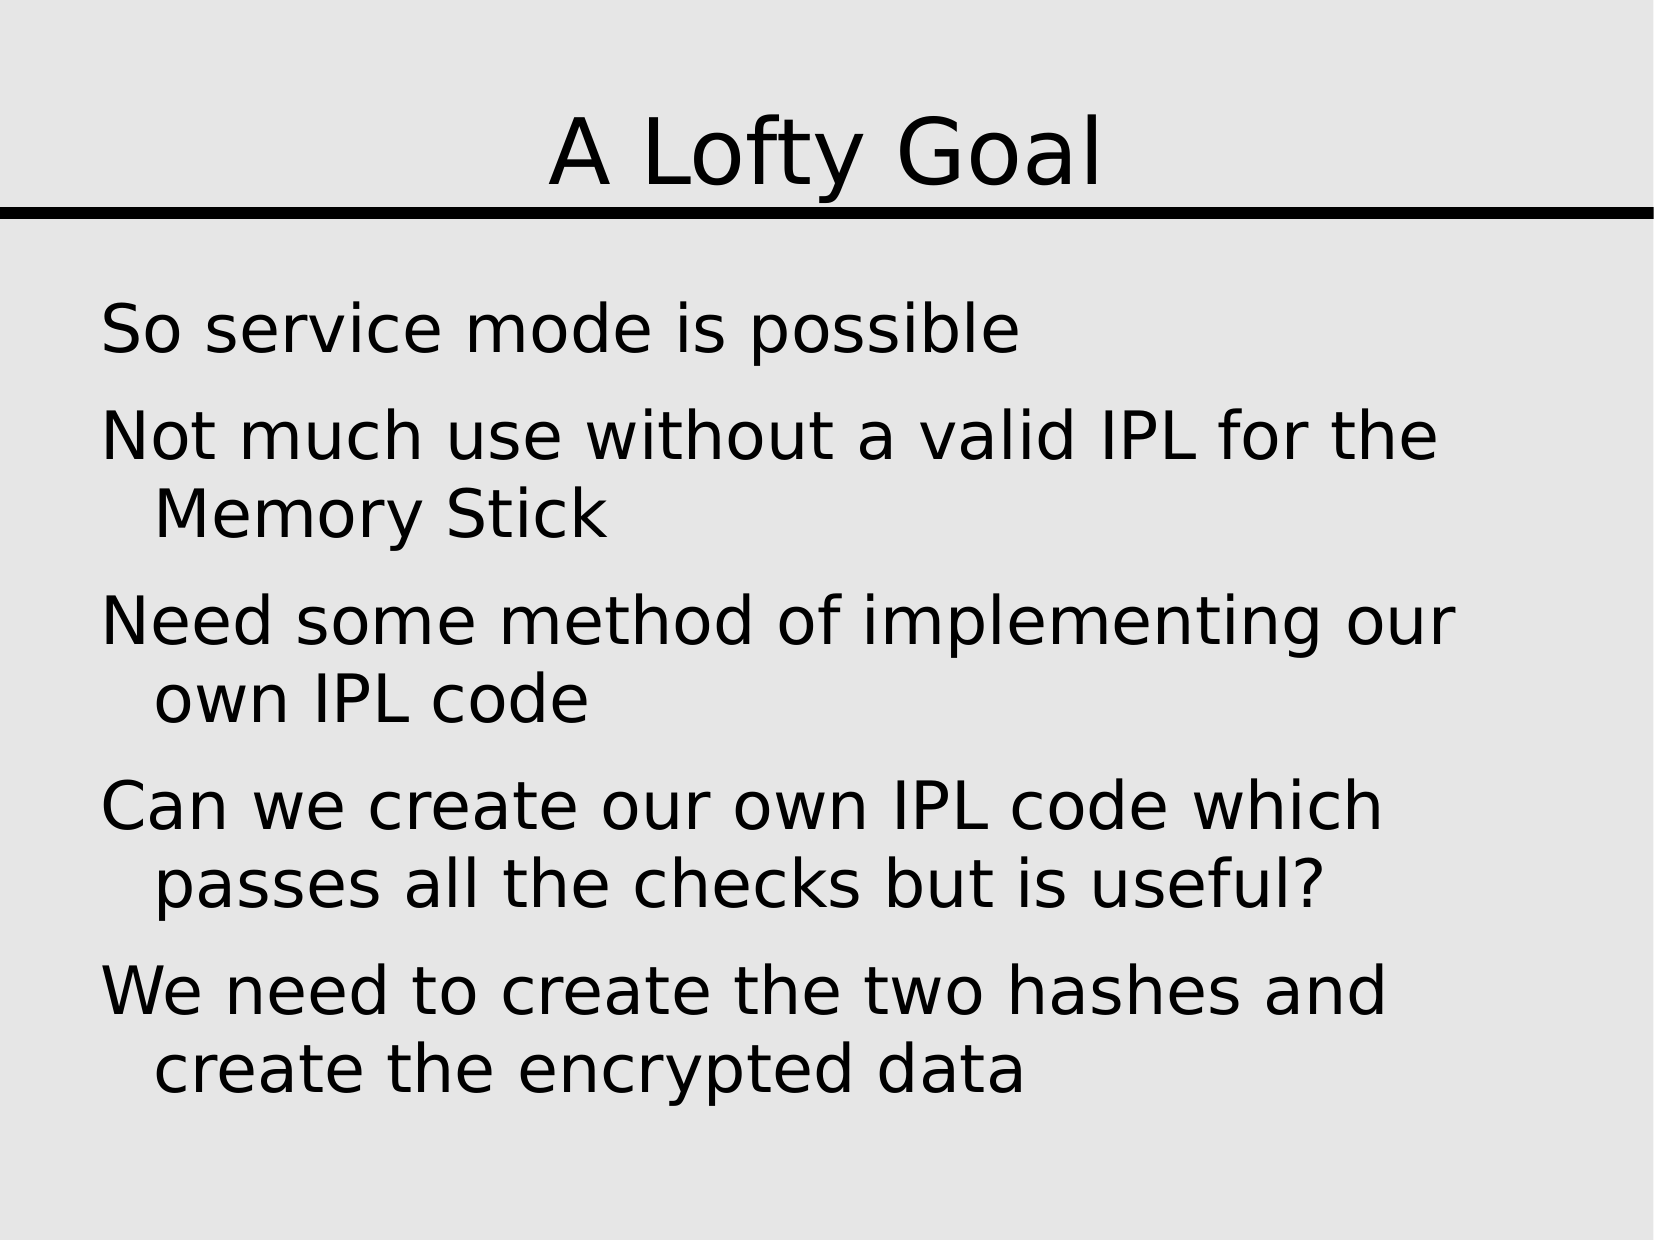

# A Lofty Goal
So service mode is possible
Not much use without a valid IPL for the Memory Stick
Need some method of implementing our own IPL code
Can we create our own IPL code which passes all the checks but is useful?
We need to create the two hashes and create the encrypted data